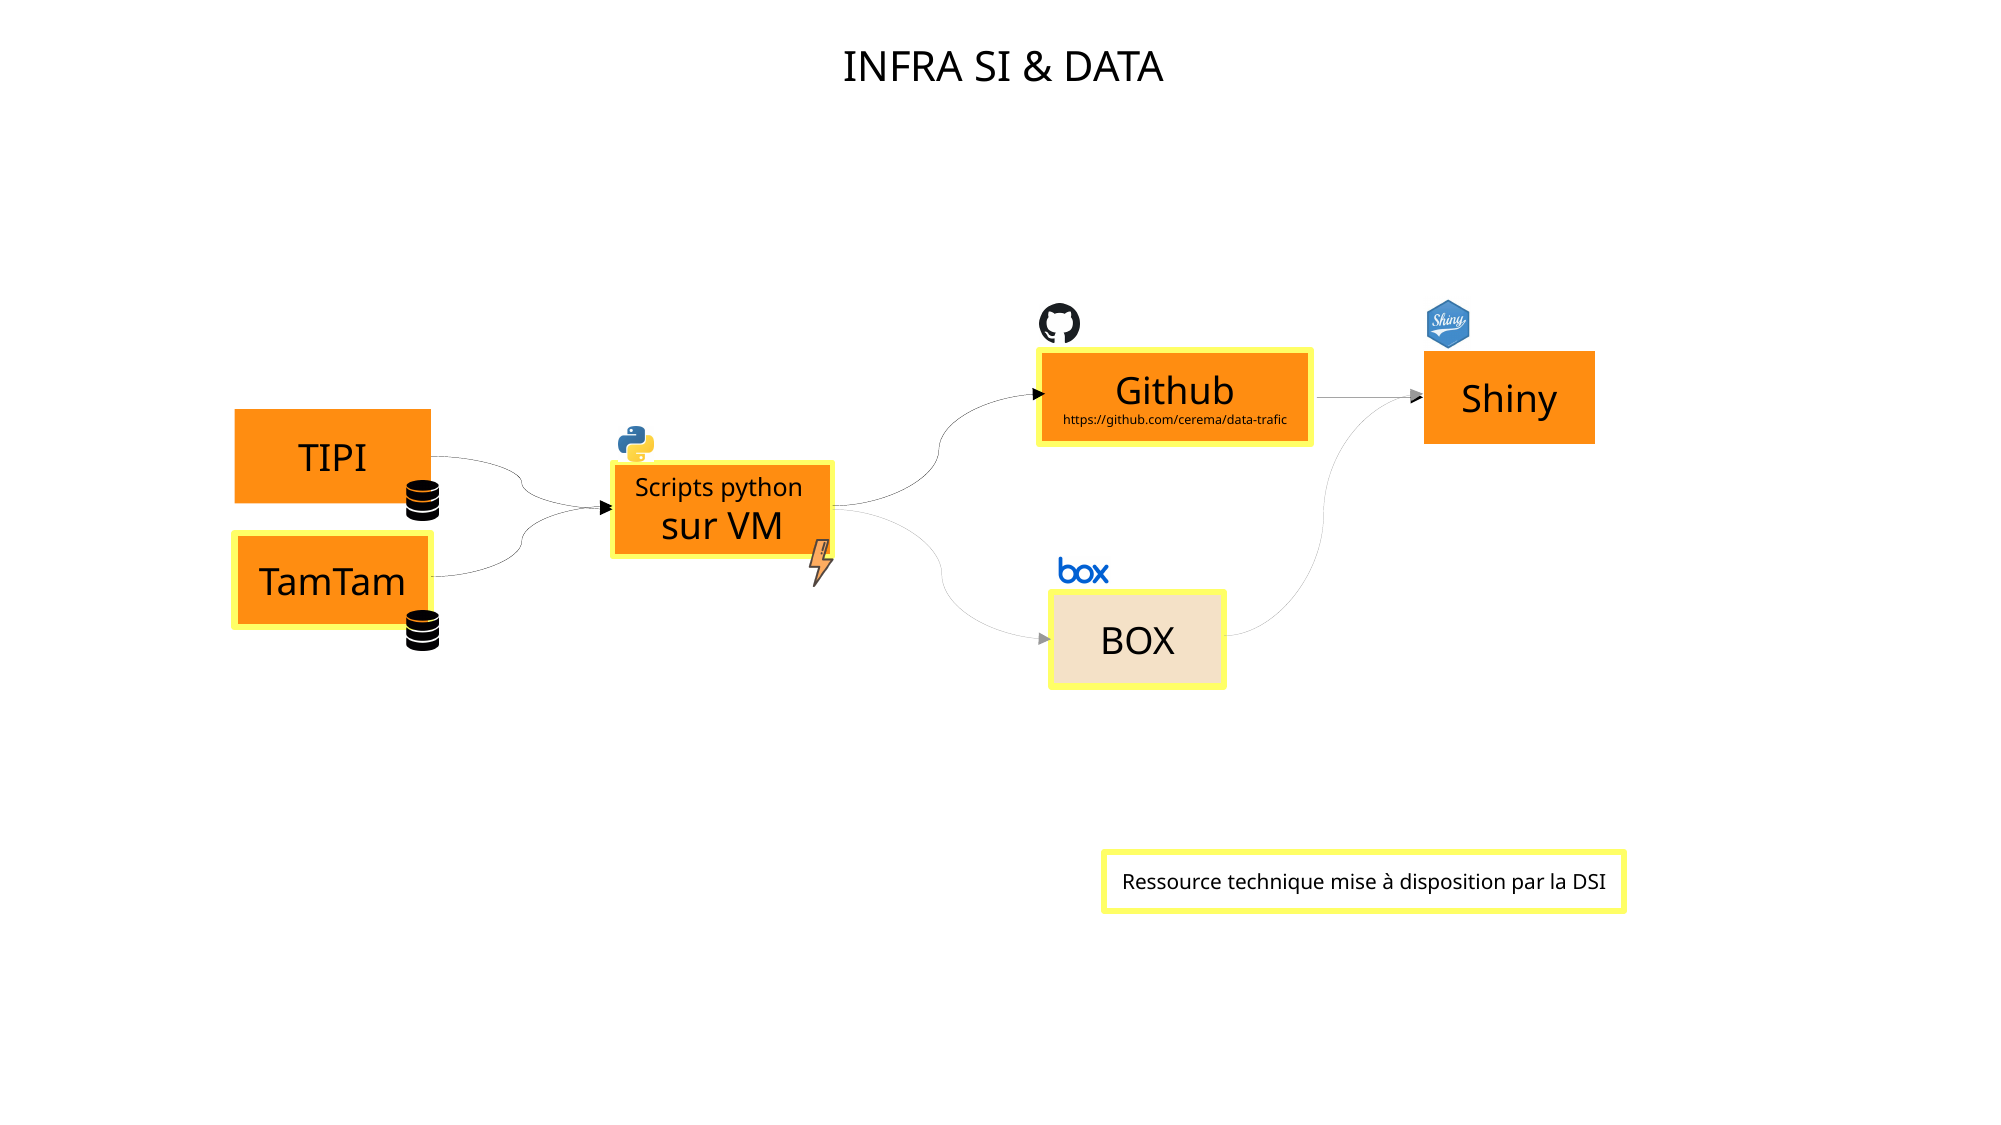

Infra SI & data
Github
https://github.com/cerema/data-trafic
Shiny
TIPI
Scripts python
sur VM
TamTam
BOX
Ressource technique mise à disposition par la DSI